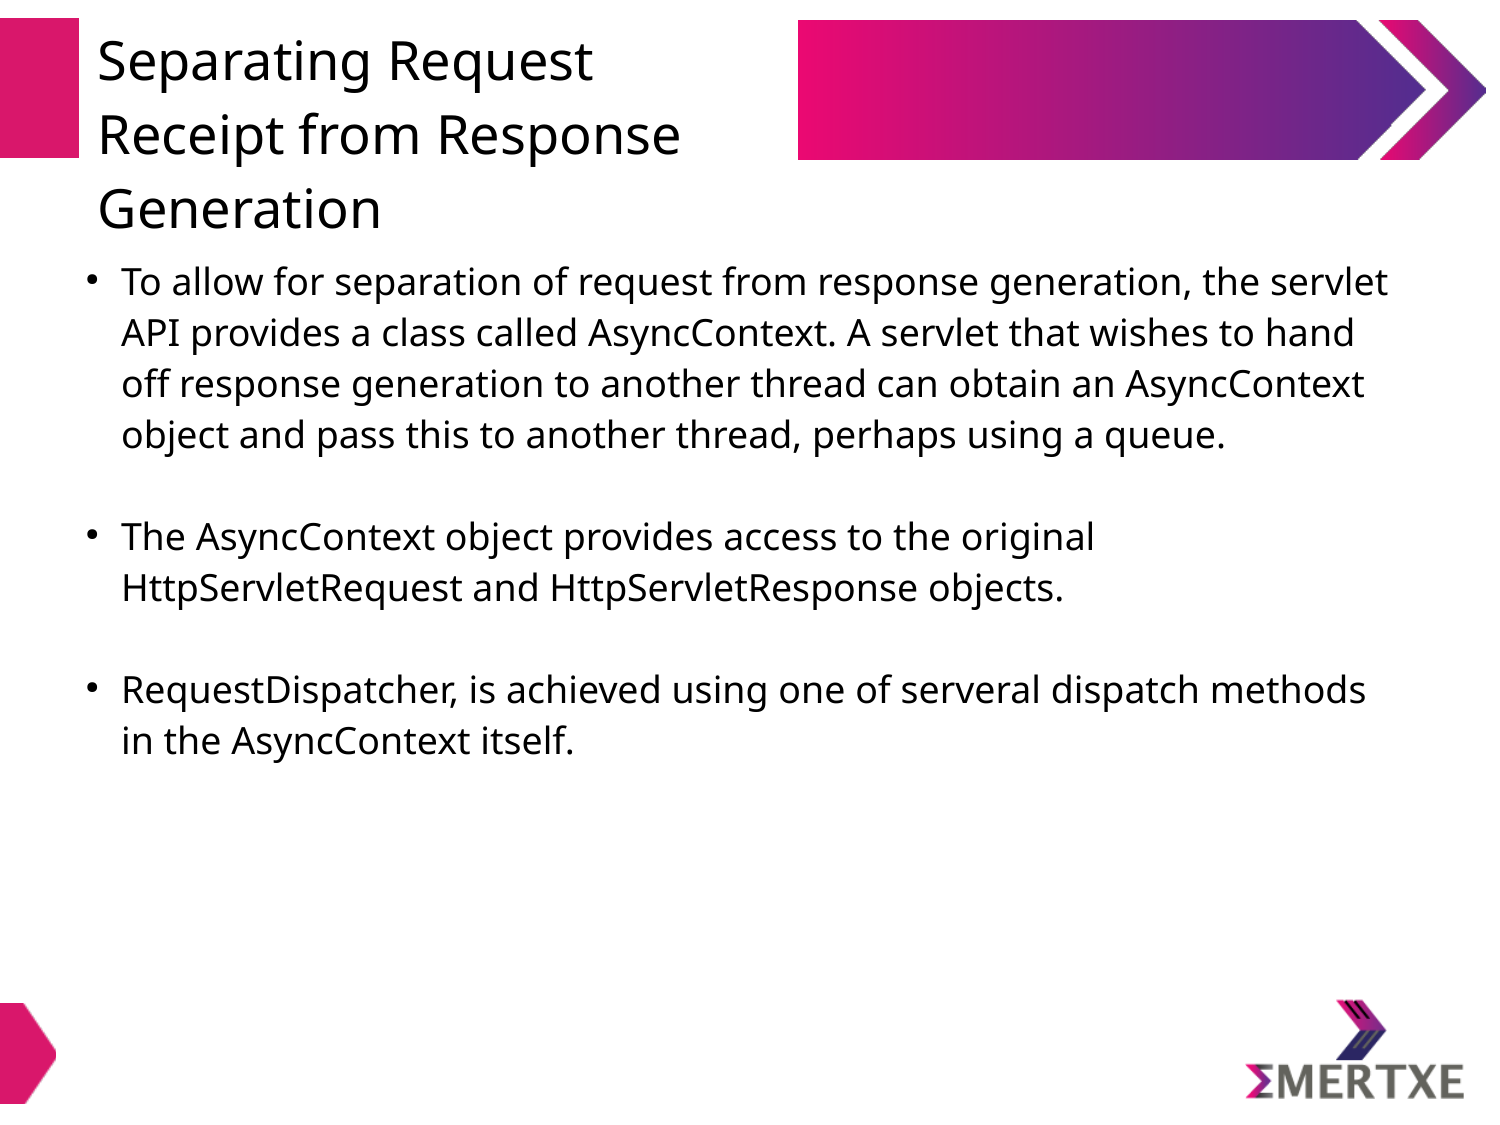

Separating Request Receipt from Response Generation
To allow for separation of request from response generation, the servlet API provides a class called AsyncContext. A servlet that wishes to hand off response generation to another thread can obtain an AsyncContext object and pass this to another thread, perhaps using a queue.
The AsyncContext object provides access to the original
HttpServletRequest and HttpServletResponse objects.
RequestDispatcher, is achieved using one of serveral dispatch methods in the AsyncContext itself.